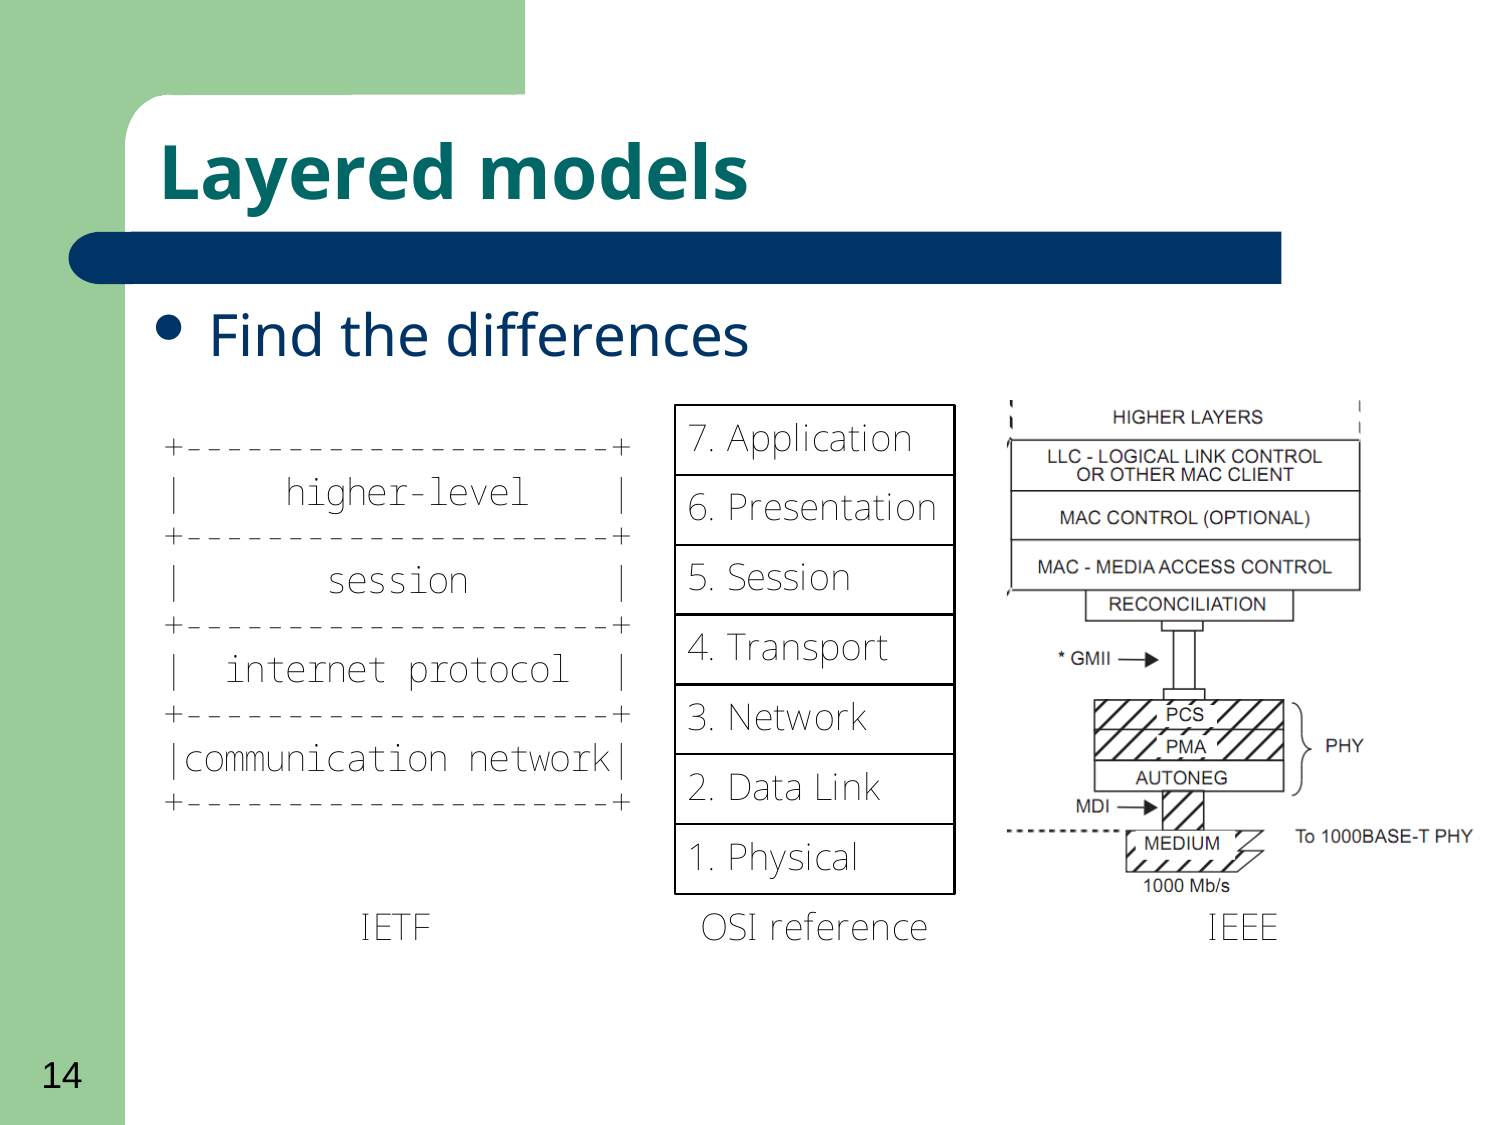

# Layered models
Find the differences
14